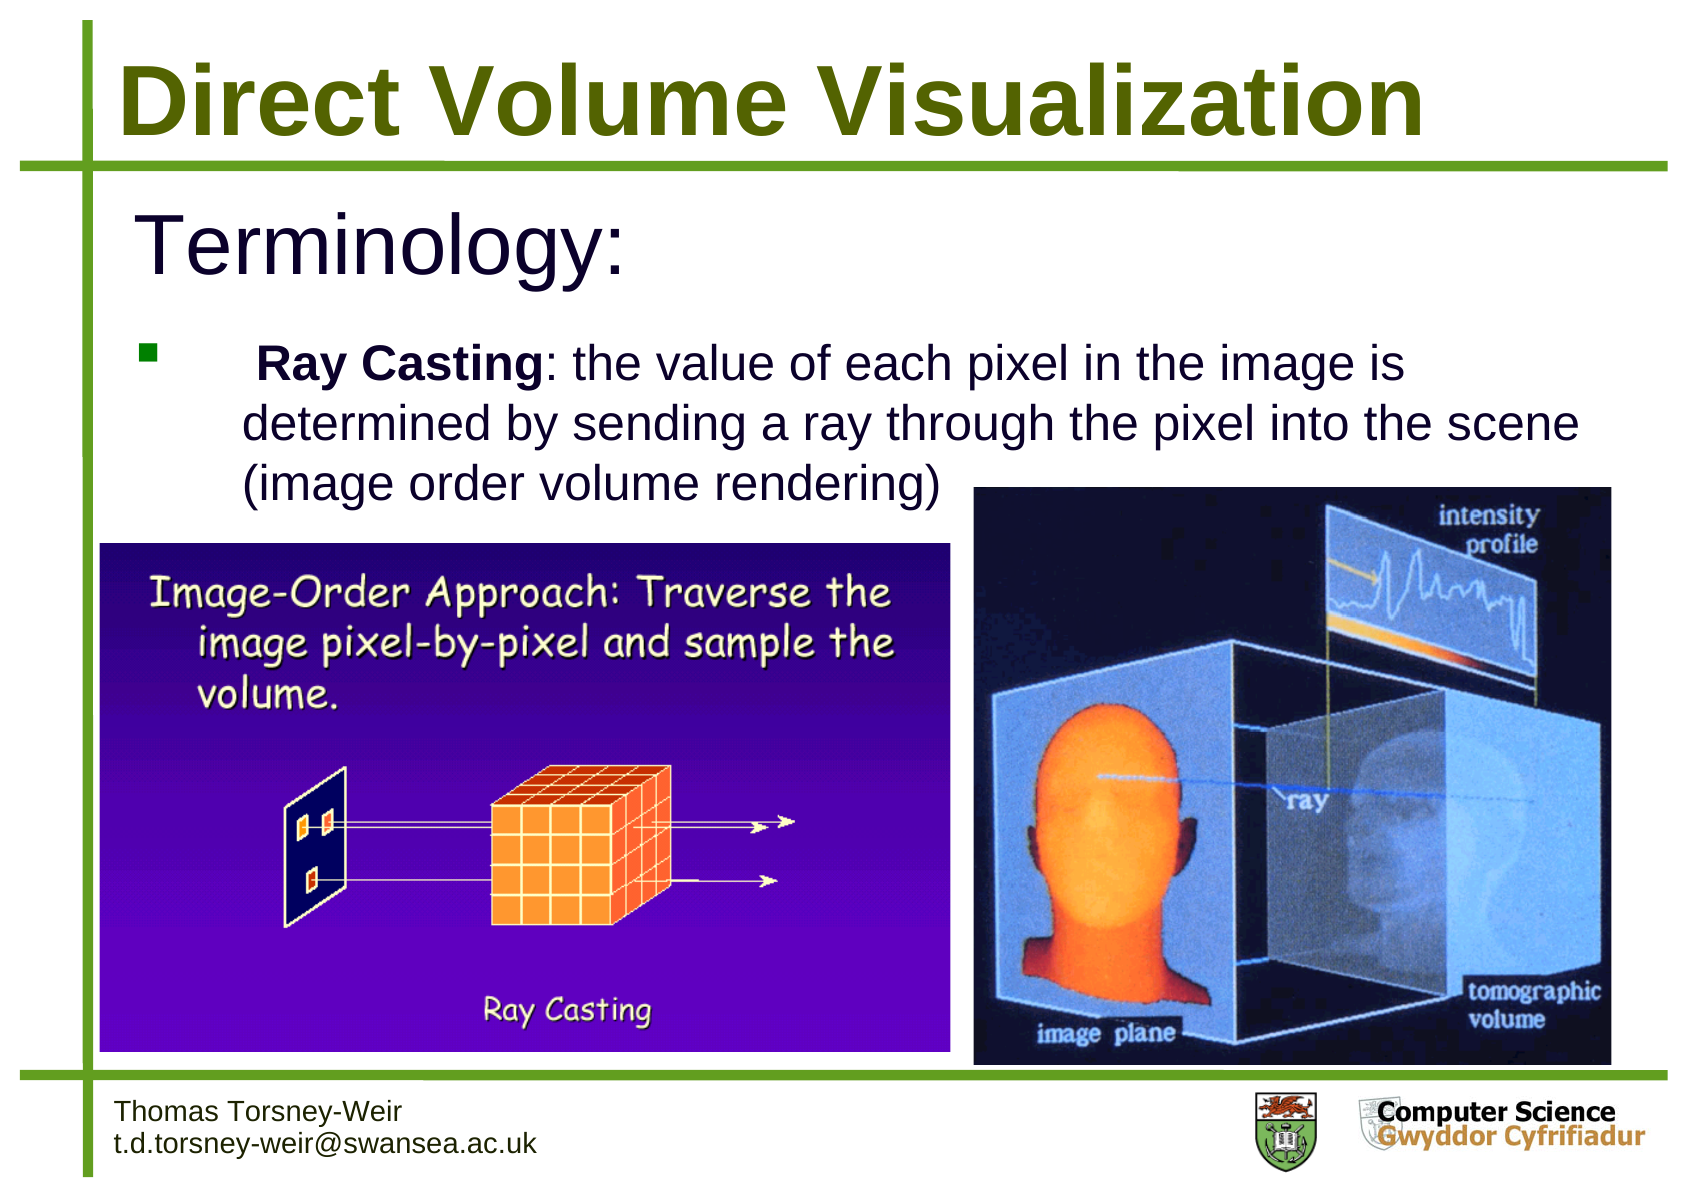

# Direct Volume Visualization
Terminology:
 Ray Casting: the value of each pixel in the image is determined by sending a ray through the pixel into the scene (image order volume rendering)